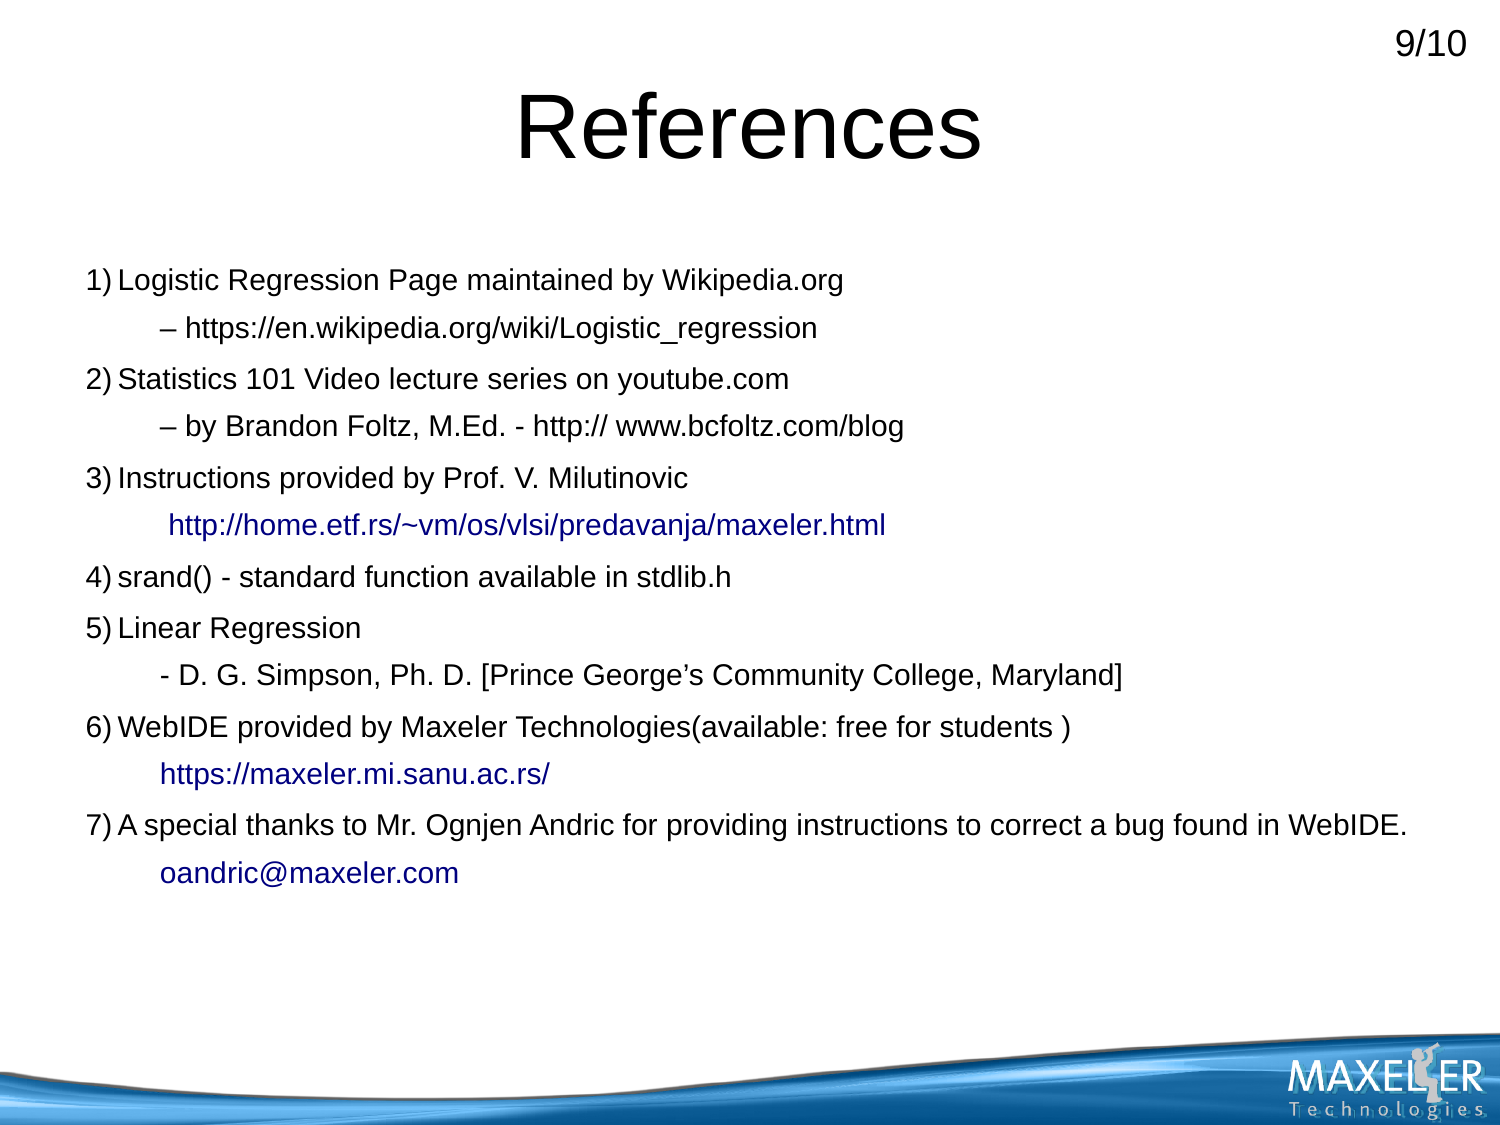

9/10
# References
Logistic Regression Page maintained by Wikipedia.org
– https://en.wikipedia.org/wiki/Logistic_regression
Statistics 101 Video lecture series on youtube.com
– by Brandon Foltz, M.Ed. - http:// www.bcfoltz.com/blog
Instructions provided by Prof. V. Milutinovic
 http://home.etf.rs/~vm/os/vlsi/predavanja/maxeler.html
srand() - standard function available in stdlib.h
Linear Regression
- D. G. Simpson, Ph. D. [Prince George’s Community College, Maryland]
WebIDE provided by Maxeler Technologies(available: free for students )
https://maxeler.mi.sanu.ac.rs/
A special thanks to Mr. Ognjen Andric for providing instructions to correct a bug found in WebIDE.
oandric@maxeler.com